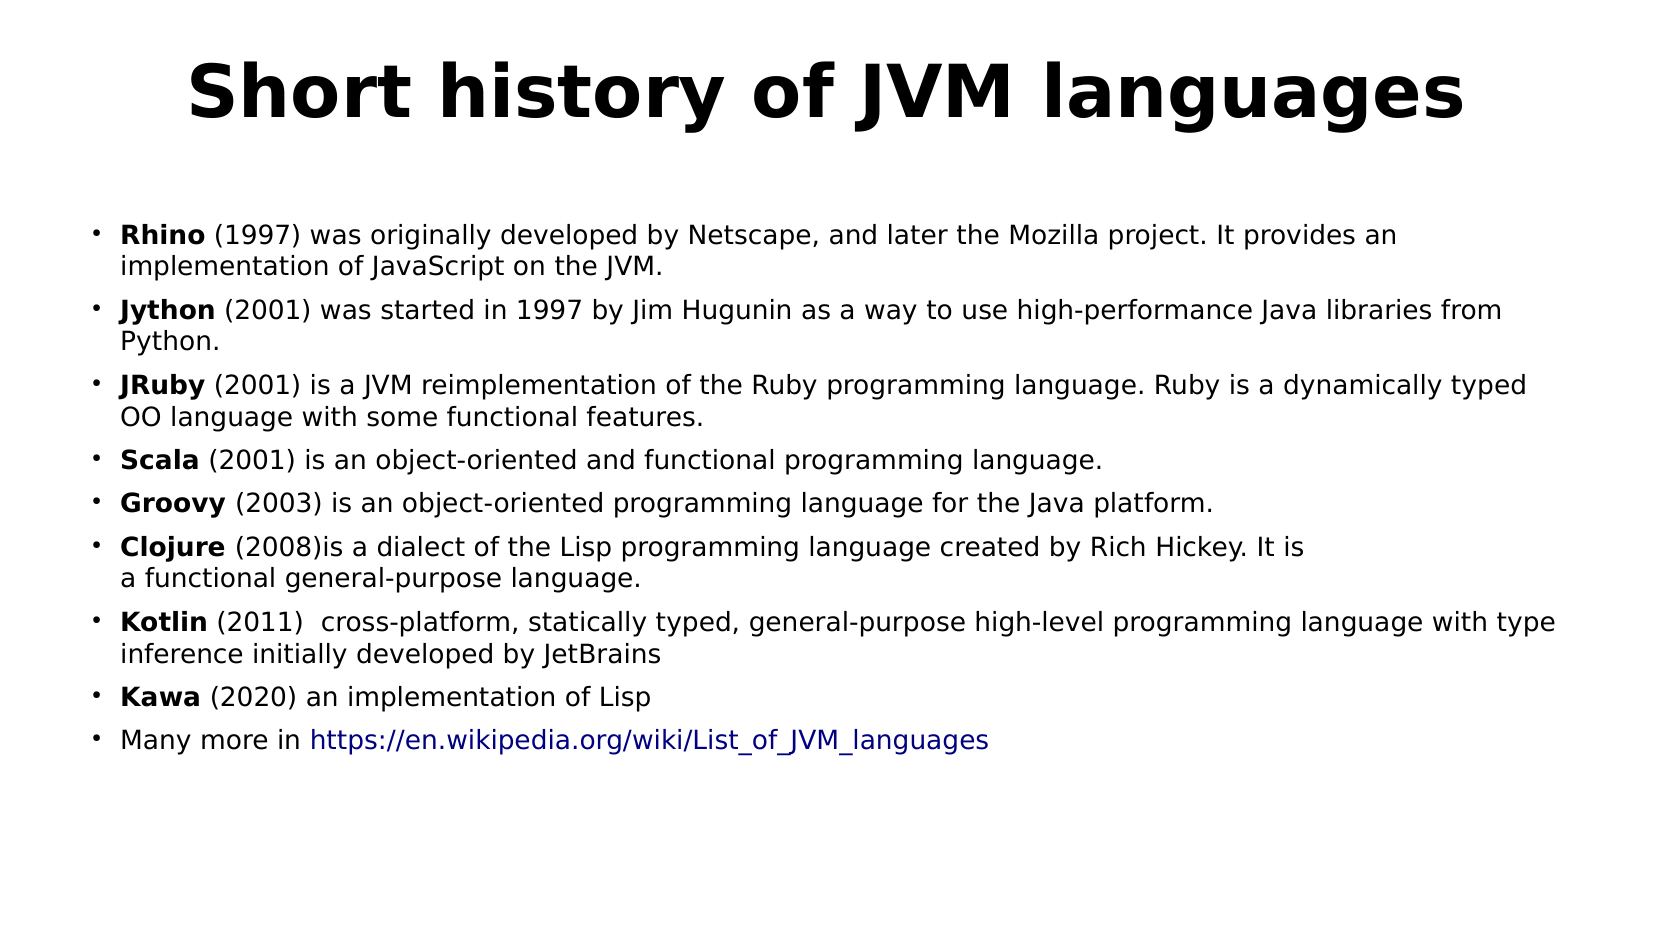

# Short history of JVM languages
Rhino (1997) was originally developed by Netscape, and later the Mozilla project. It provides an implementation of JavaScript on the JVM.
Jython (2001) was started in 1997 by Jim Hugunin as a way to use high-performance Java libraries from Python.
JRuby (2001) is a JVM reimplementation of the Ruby programming language. Ruby is a dynamically typed OO language with some functional features.
Scala (2001) is an object-oriented and functional programming language.
Groovy (2003) is an object-oriented programming language for the Java platform.
Clojure (2008)is a dialect of the Lisp programming language created by Rich Hickey. It is a functional general-purpose language.
Kotlin (2011) cross-platform, statically typed, general-purpose high-level programming language with type inference initially developed by JetBrains
Kawa (2020) an implementation of Lisp
Many more in https://en.wikipedia.org/wiki/List_of_JVM_languages